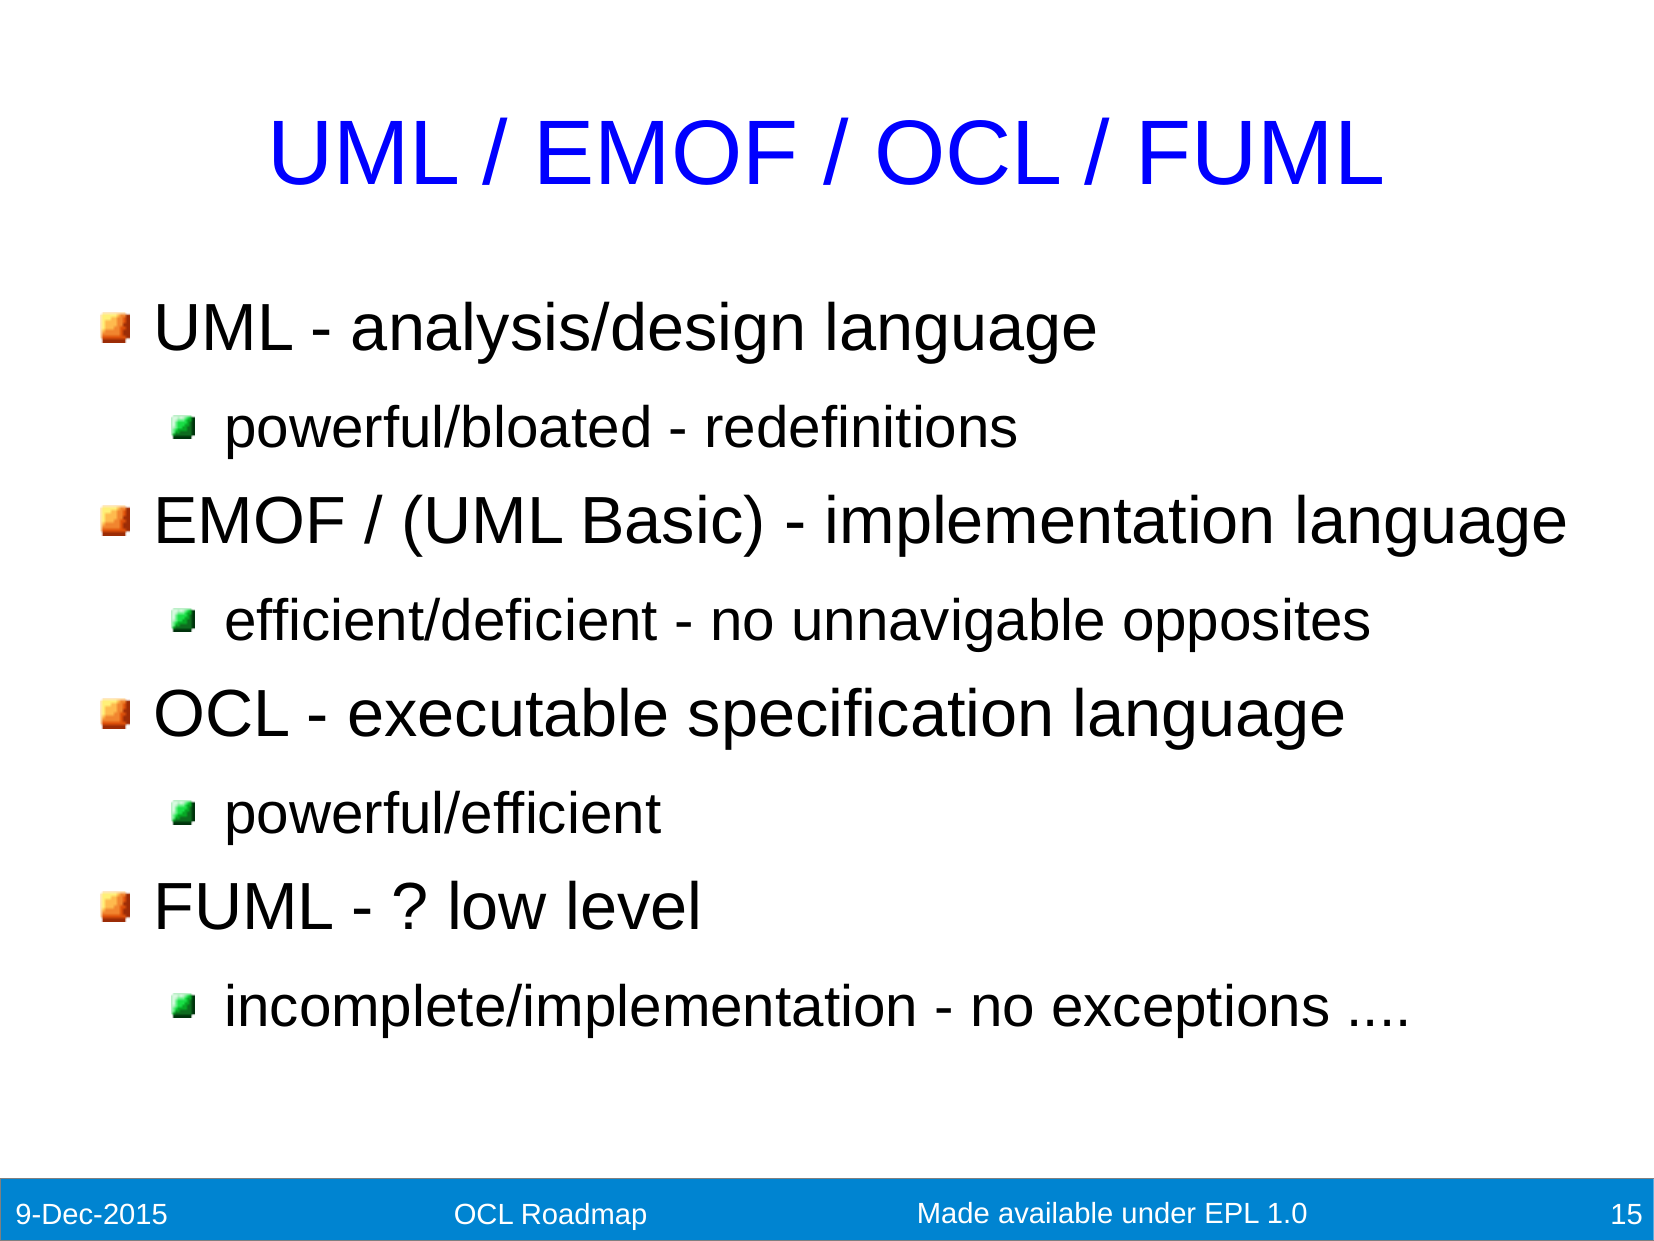

# UML / EMOF / OCL / FUML
UML - analysis/design language
powerful/bloated - redefinitions
EMOF / (UML Basic) - implementation language
efficient/deficient - no unnavigable opposites
OCL - executable specification language
powerful/efficient
FUML - ? low level
incomplete/implementation - no exceptions ....
9-Dec-2015
OCL Roadmap
15